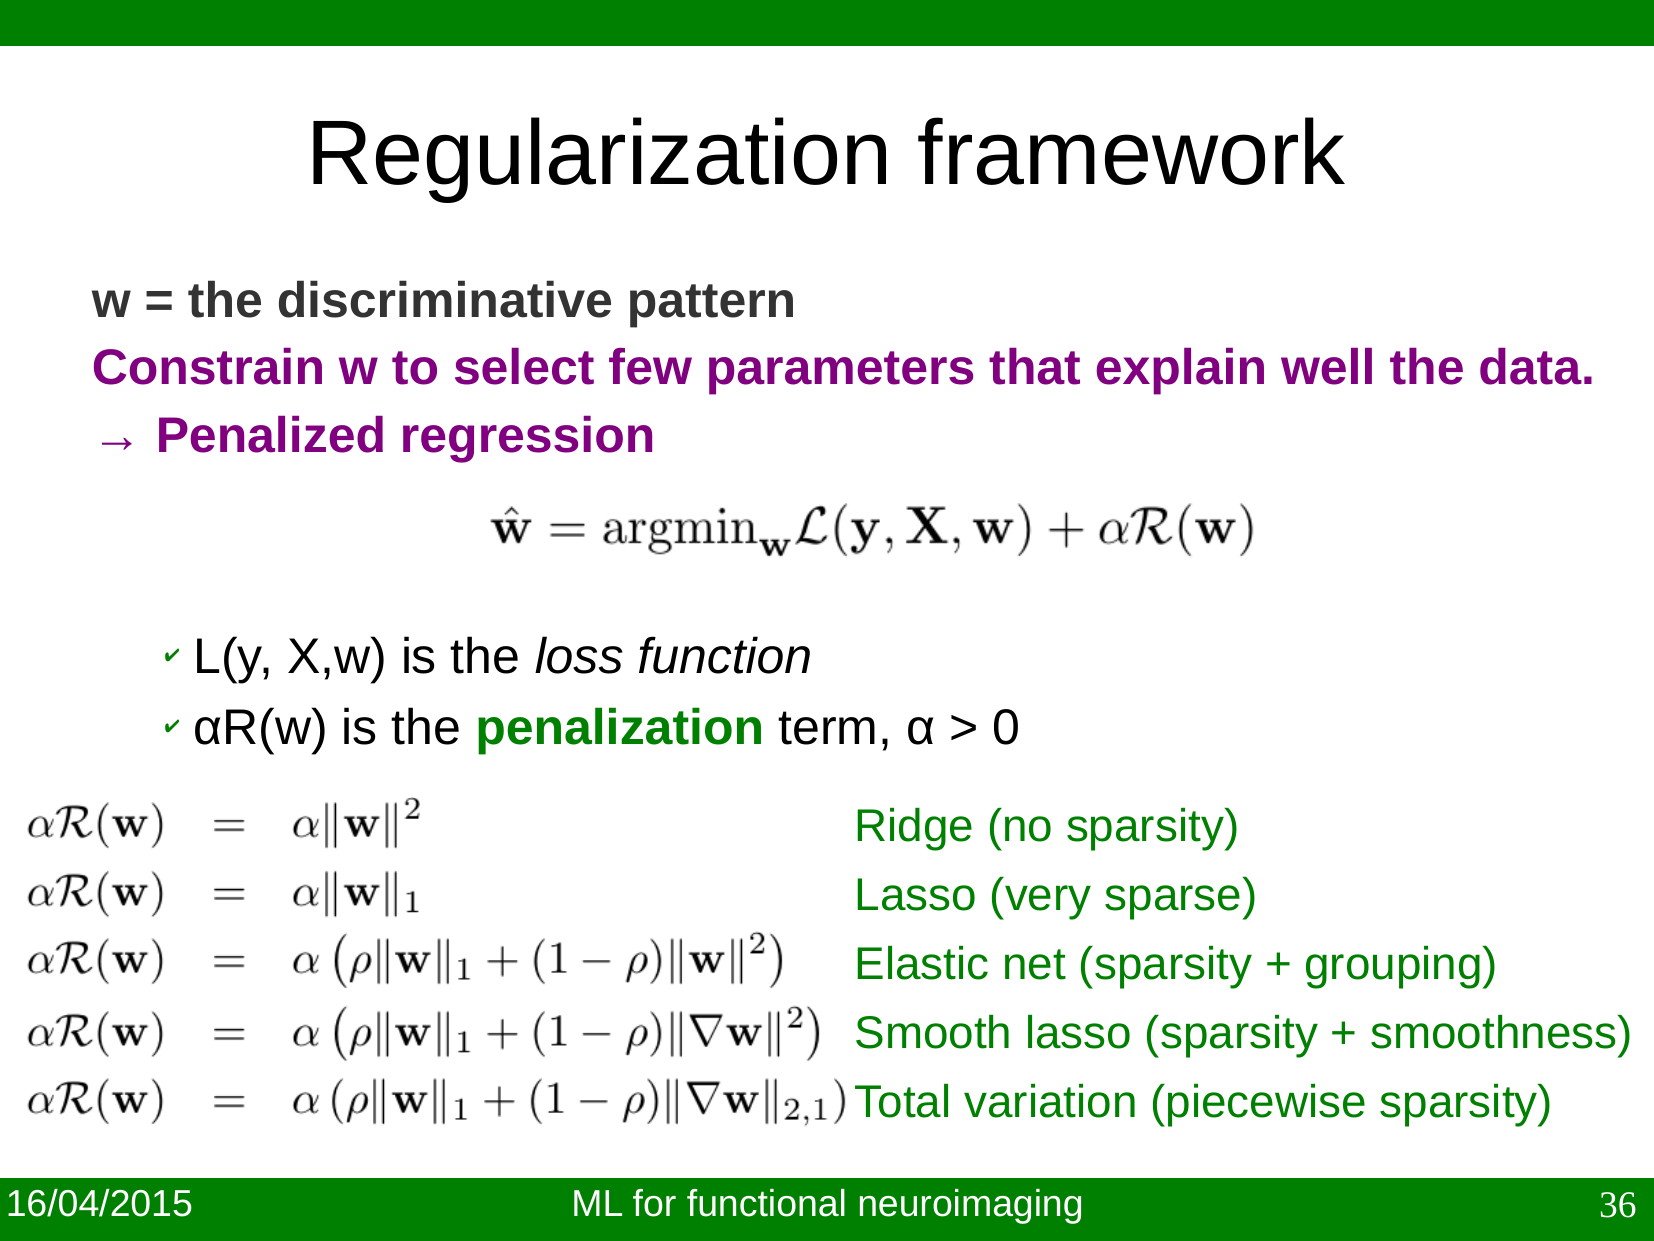

# Regularization framework
w = the discriminative pattern
Constrain w to select few parameters that explain well the data.
→ Penalized regression
 L(y, X,w) is the loss function
 αR(w) is the penalization term, α > 0
Ridge (no sparsity)
Lasso (very sparse)
Elastic net (sparsity + grouping)
Smooth lasso (sparsity + smoothness)
Total variation (piecewise sparsity)
36